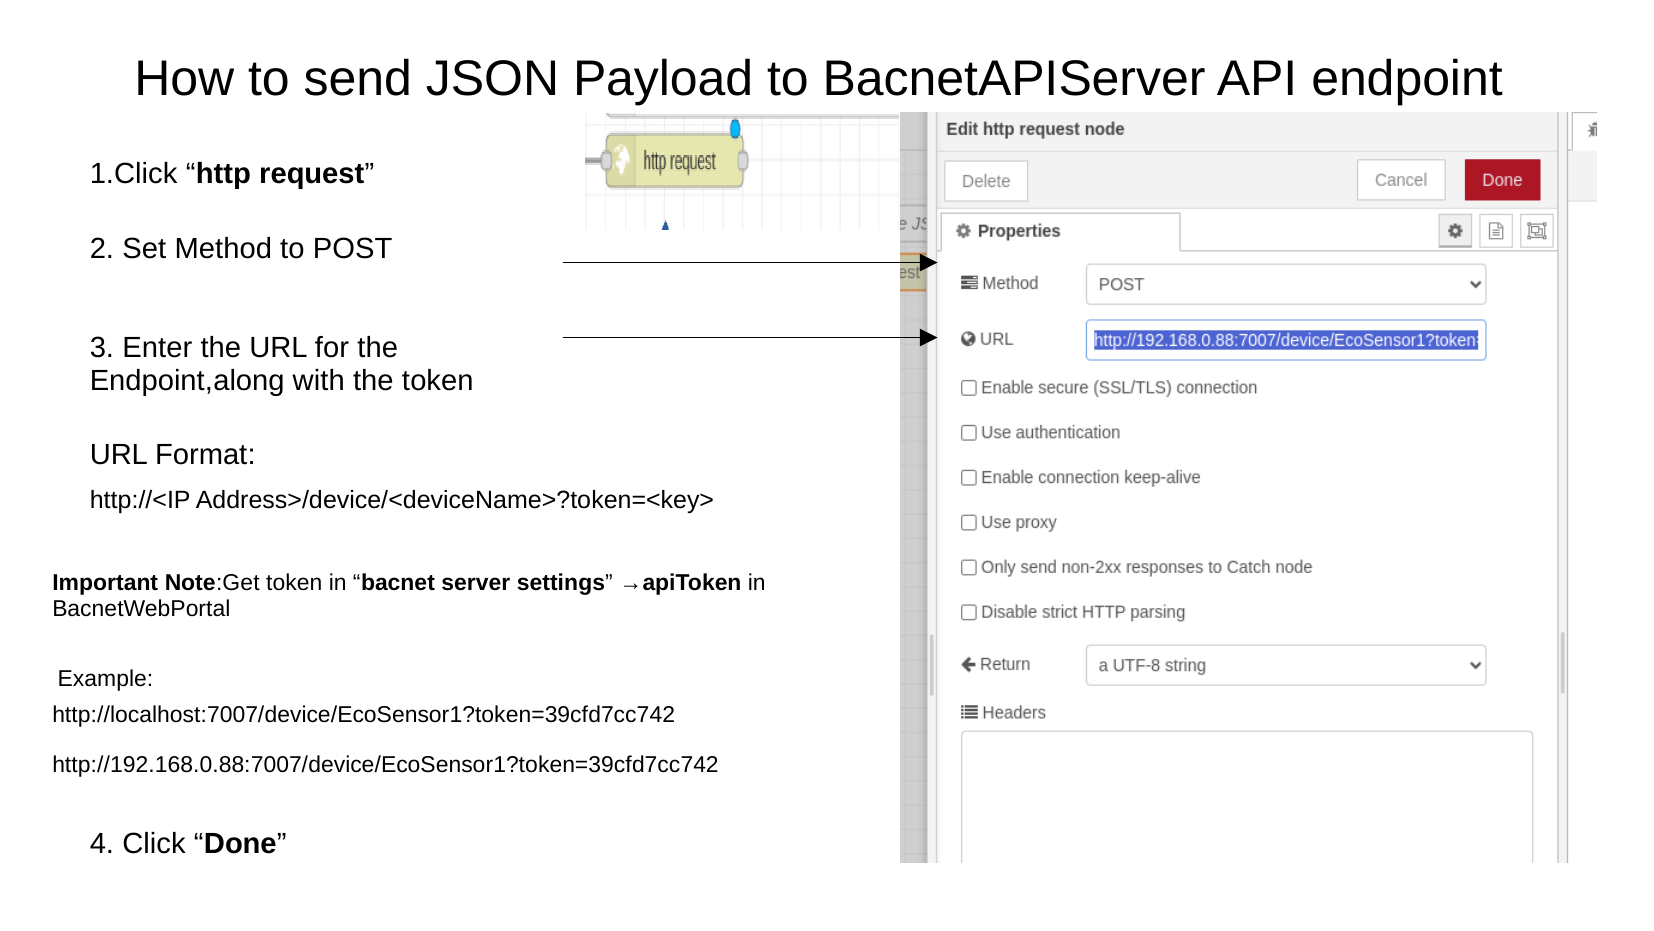

# How to send JSON Payload to BacnetAPIServer API endpoint
1.Click “http request”
2. Set Method to POST
3. Enter the URL for the Endpoint,along with the token
URL Format:
http://<IP Address>/device/<deviceName>?token=<key>
Important Note:Get token in “bacnet server settings” →apiToken in BacnetWebPortal
Example:
http://localhost:7007/device/EcoSensor1?token=39cfd7cc742
http://192.168.0.88:7007/device/EcoSensor1?token=39cfd7cc742
4. Click “Done”